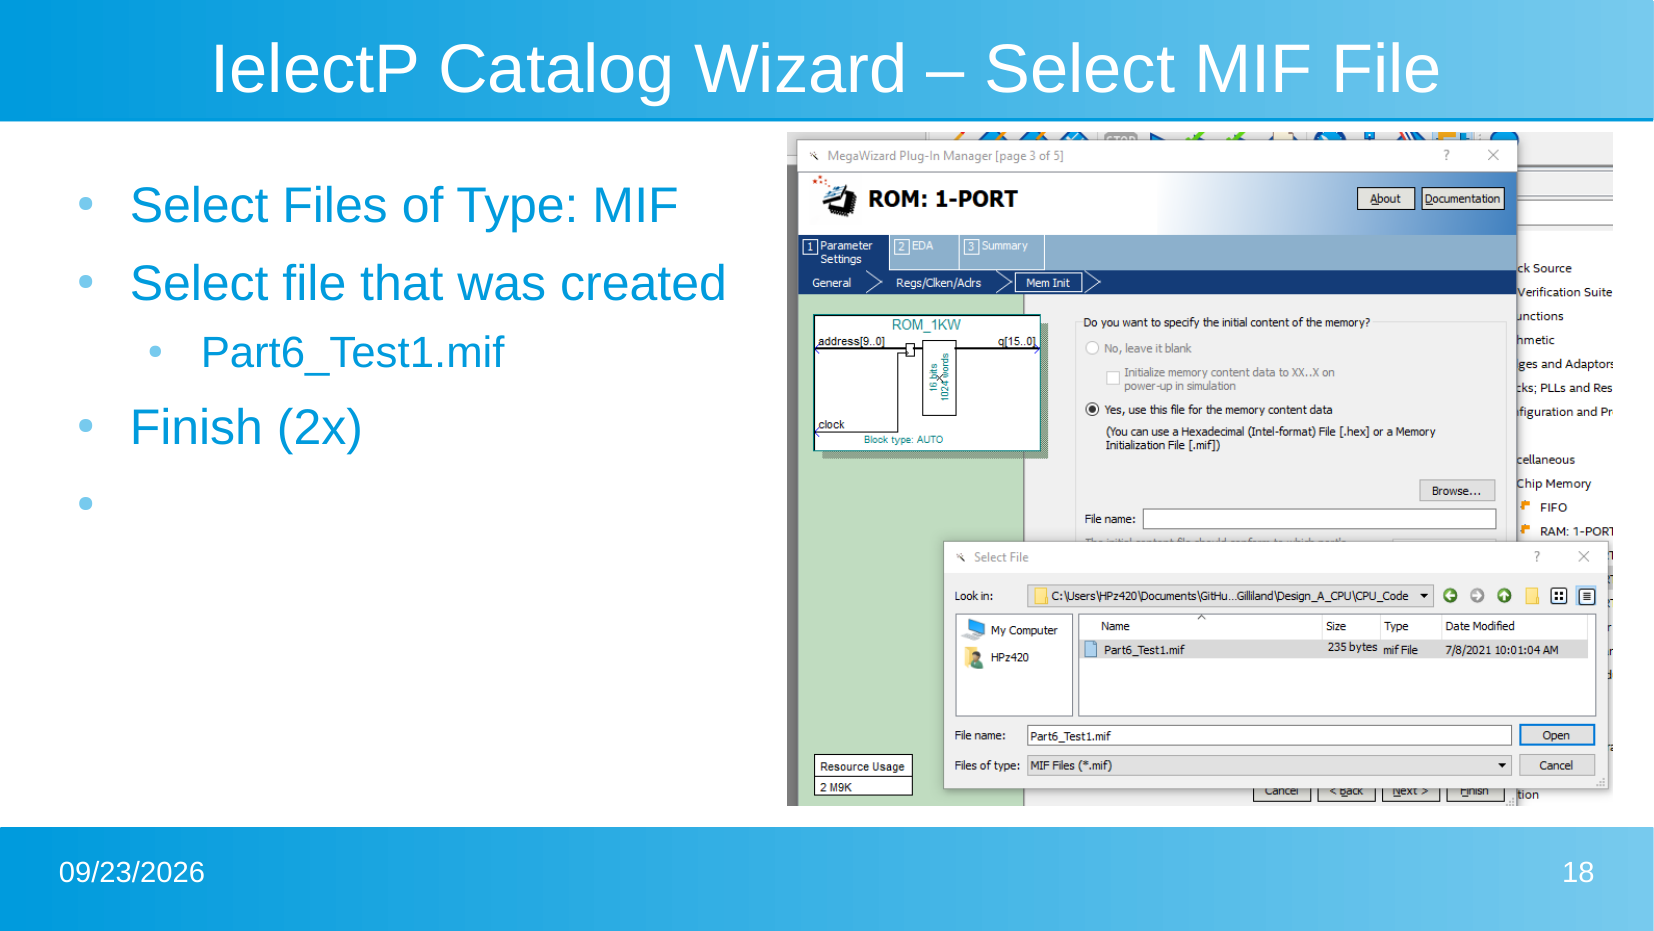

# IelectP Catalog Wizard – Select MIF File
Select Files of Type: MIF
Select file that was created
Part6_Test1.mif
Finish (2x)
18